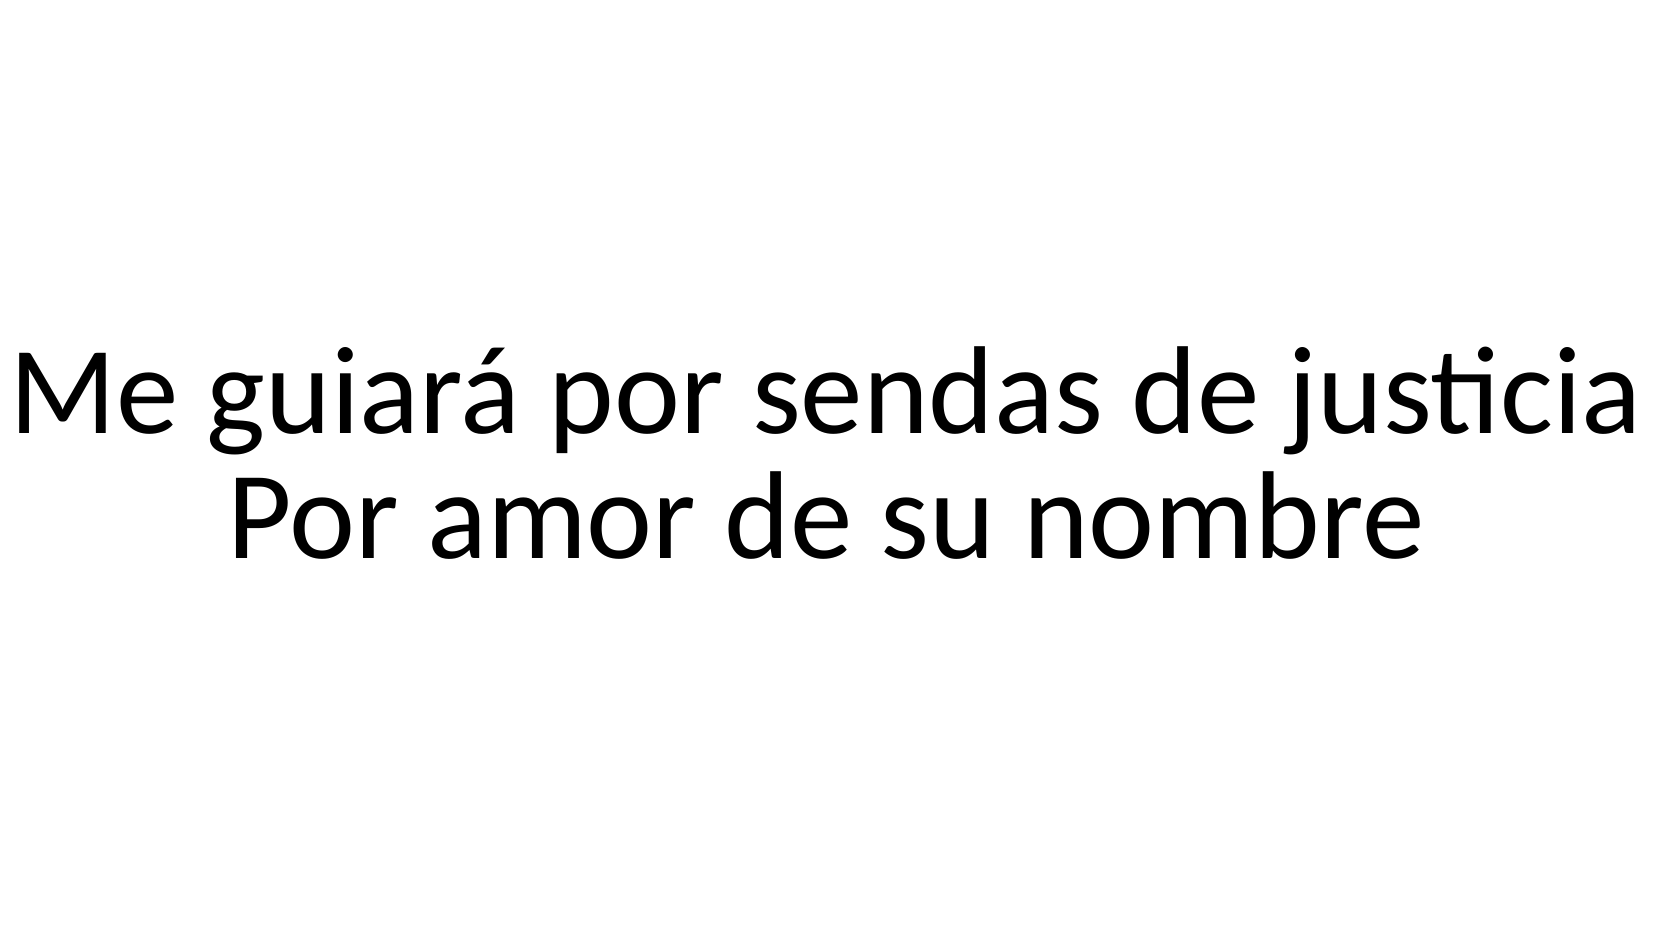

# Me guiará por sendas de justicia Por amor de su nombre